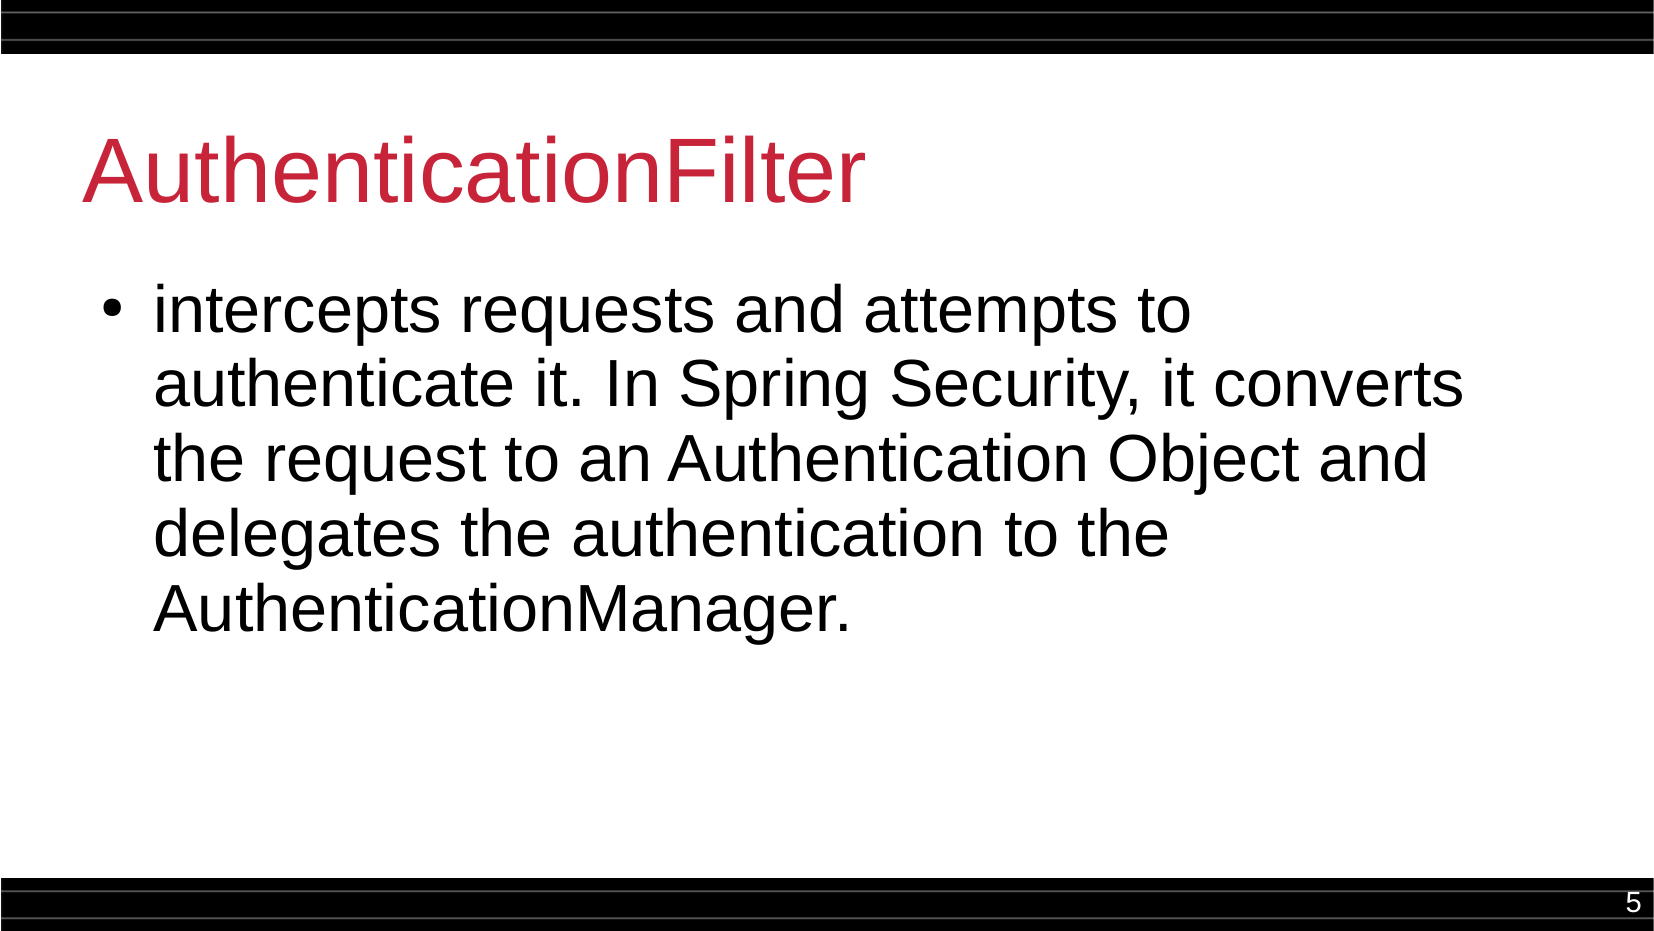

# AuthenticationFilter
intercepts requests and attempts to authenticate it. In Spring Security, it converts the request to an Authentication Object and delegates the authentication to the AuthenticationManager.